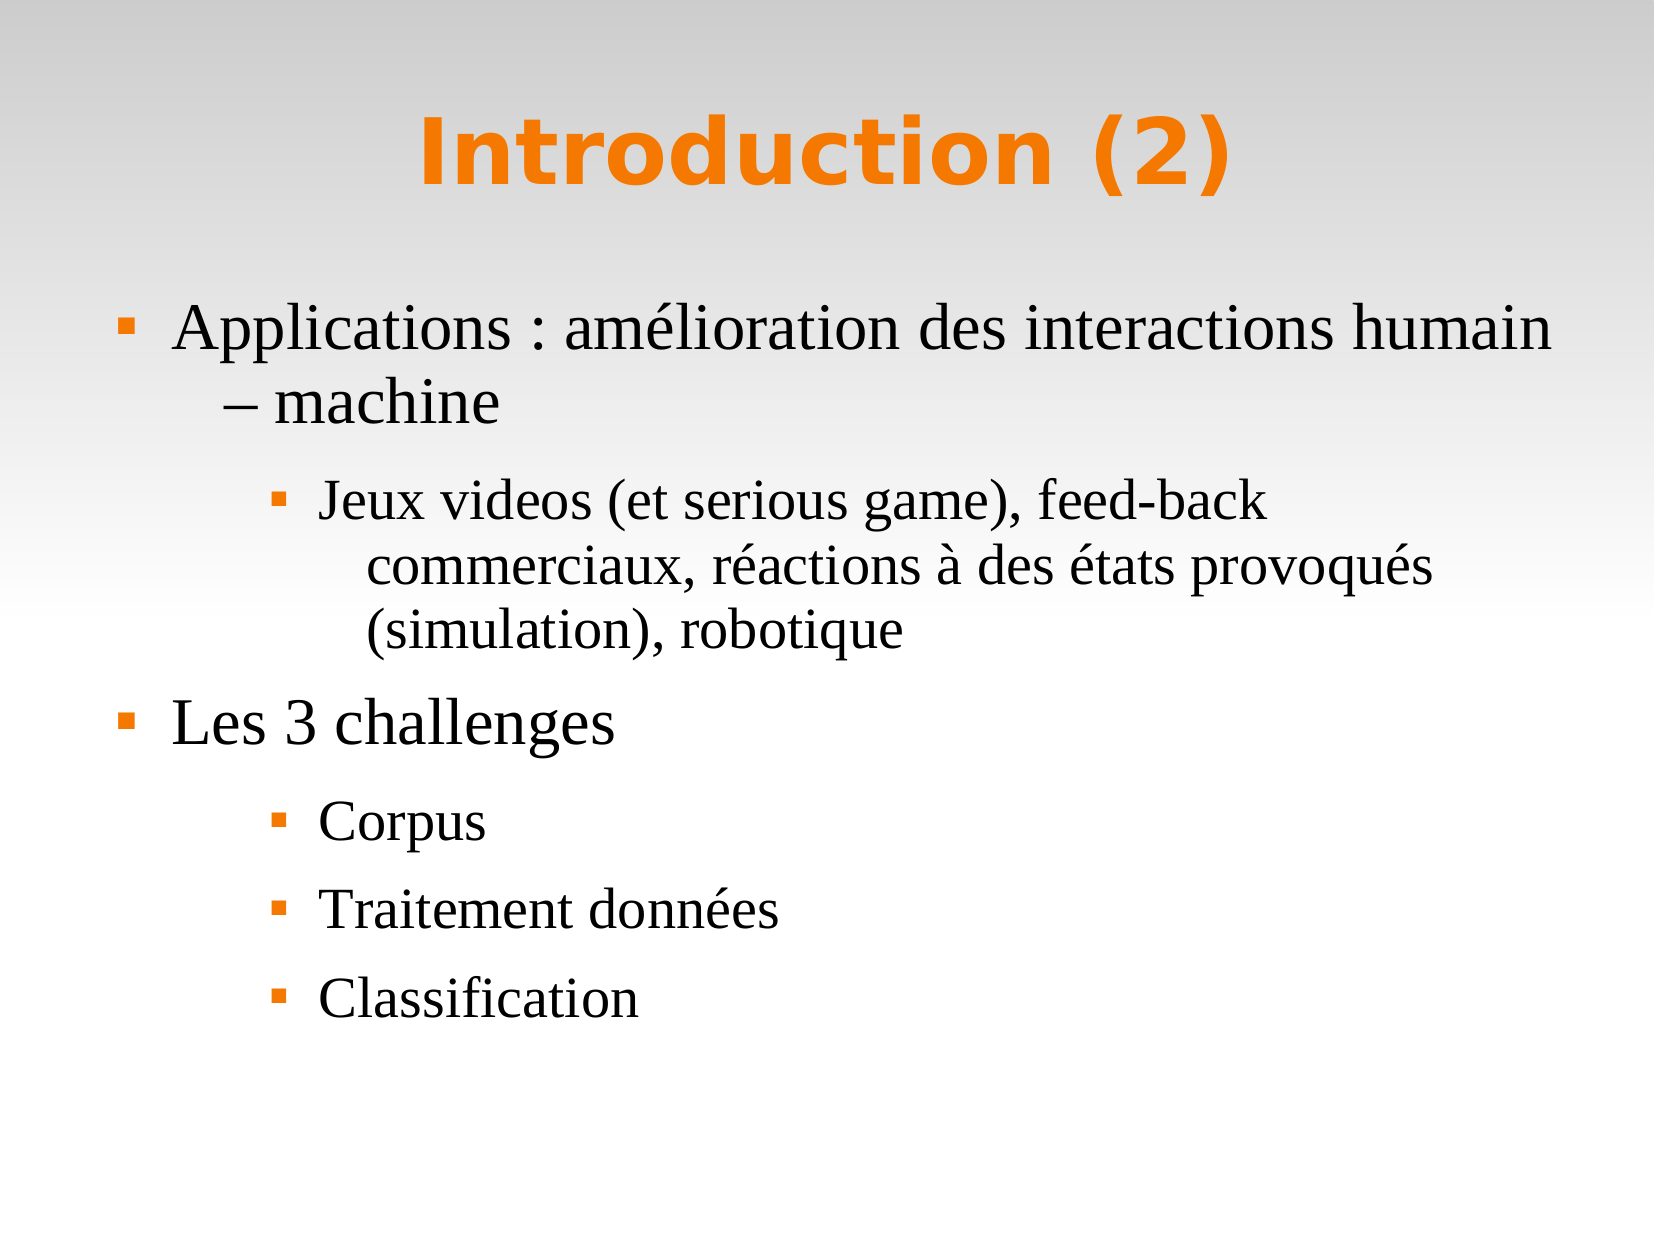

# Introduction (2)
Applications : amélioration des interactions humain – machine
Jeux videos (et serious game), feed-back commerciaux, réactions à des états provoqués (simulation), robotique
Les 3 challenges
Corpus
Traitement données
Classification